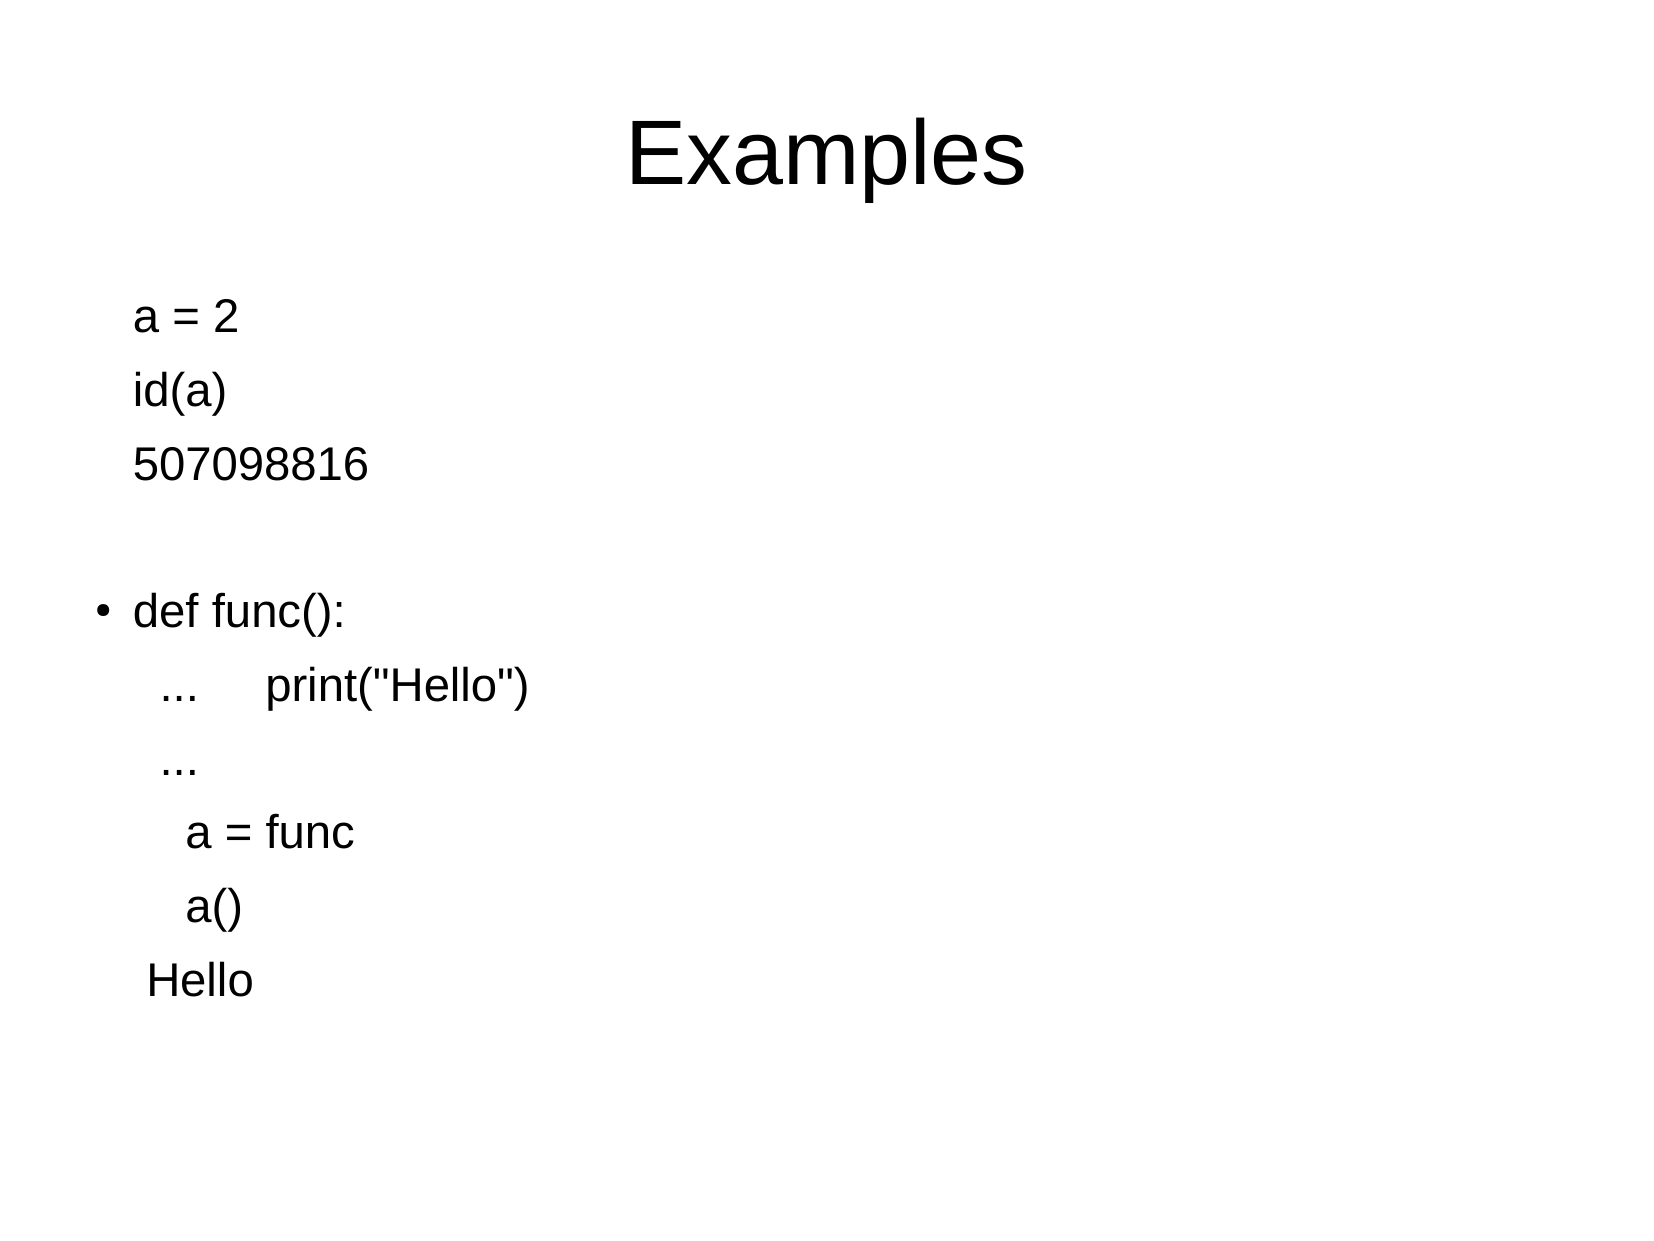

# Examples
a = 2
id(a)
507098816
def func():
 ... print("Hello")
 ...
 		a = func
 		a()
 Hello